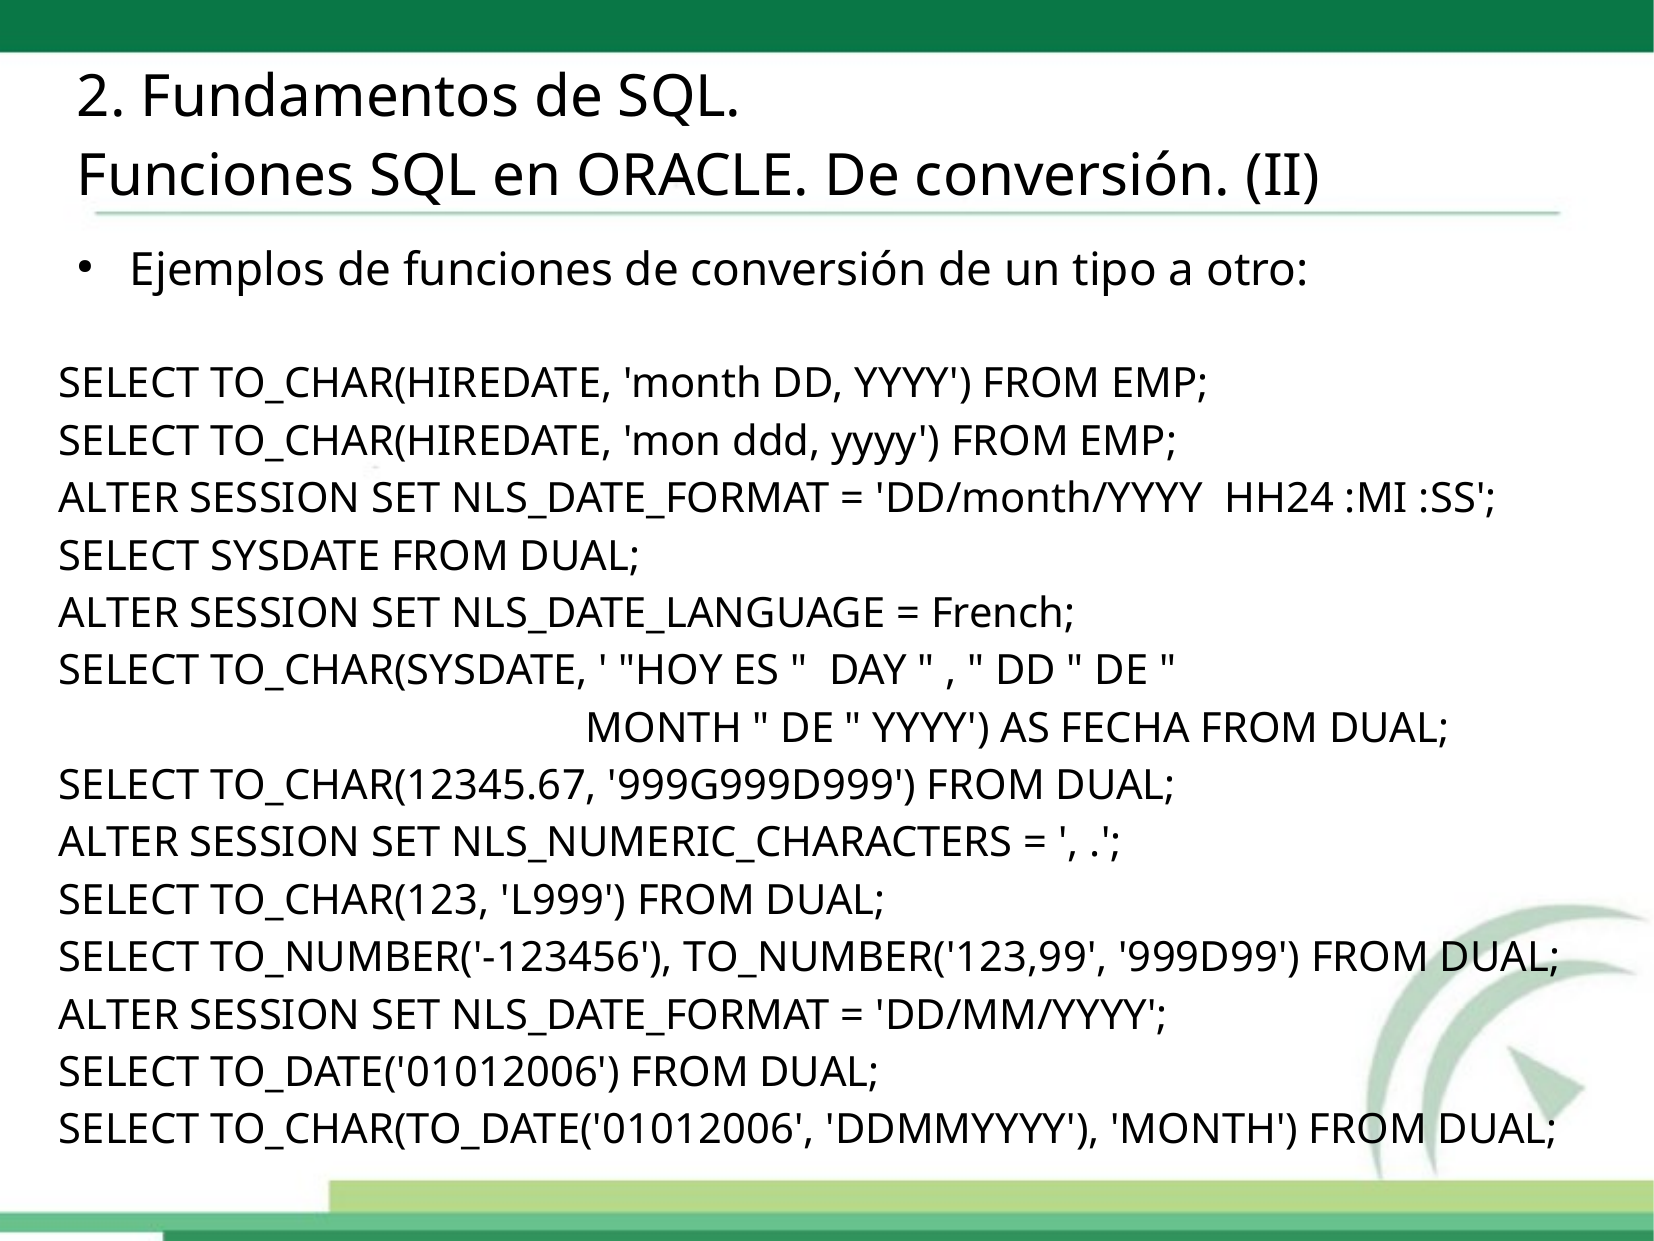

# 2. Fundamentos de SQL. Funciones SQL en ORACLE. De conversión. (II)
Ejemplos de funciones de conversión de un tipo a otro:
SELECT TO_CHAR(HIREDATE, 'month DD, YYYY') FROM EMP;
SELECT TO_CHAR(HIREDATE, 'mon ddd, yyyy') FROM EMP;
ALTER SESSION SET NLS_DATE_FORMAT = 'DD/month/YYYY HH24 :MI :SS';
SELECT SYSDATE FROM DUAL;
ALTER SESSION SET NLS_DATE_LANGUAGE = French;
SELECT TO_CHAR(SYSDATE, ' "HOY ES " DAY " , " DD " DE "
 MONTH " DE " YYYY') AS FECHA FROM DUAL;
SELECT TO_CHAR(12345.67, '999G999D999') FROM DUAL;
ALTER SESSION SET NLS_NUMERIC_CHARACTERS = ', .';
SELECT TO_CHAR(123, 'L999') FROM DUAL;
SELECT TO_NUMBER('-123456'), TO_NUMBER('123,99', '999D99') FROM DUAL;
ALTER SESSION SET NLS_DATE_FORMAT = 'DD/MM/YYYY';
SELECT TO_DATE('01012006') FROM DUAL;
SELECT TO_CHAR(TO_DATE('01012006', 'DDMMYYYY'), 'MONTH') FROM DUAL;